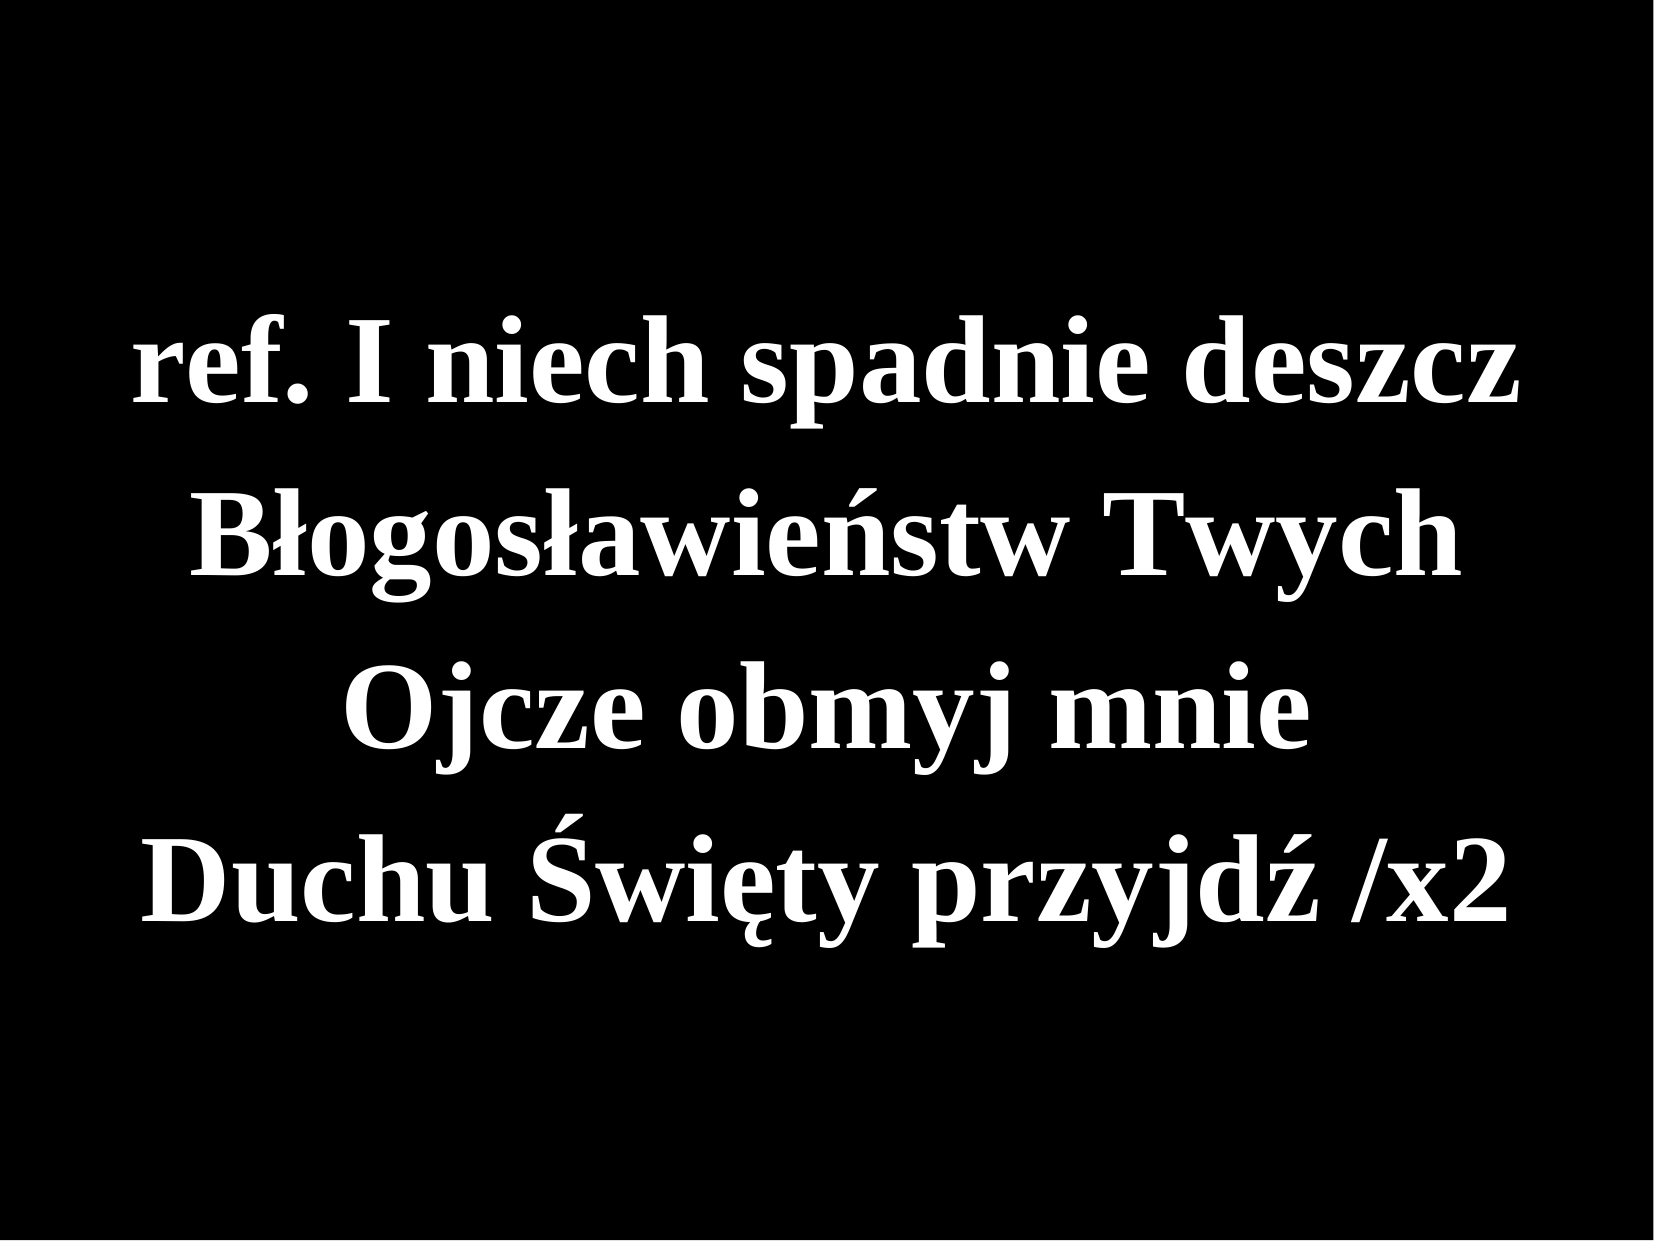

# ref. I niech spadnie deszcz ppp Błogosławieństw Twych ppp Ojcze obmyj mnie ppp Duchu Święty przyjdź /x2